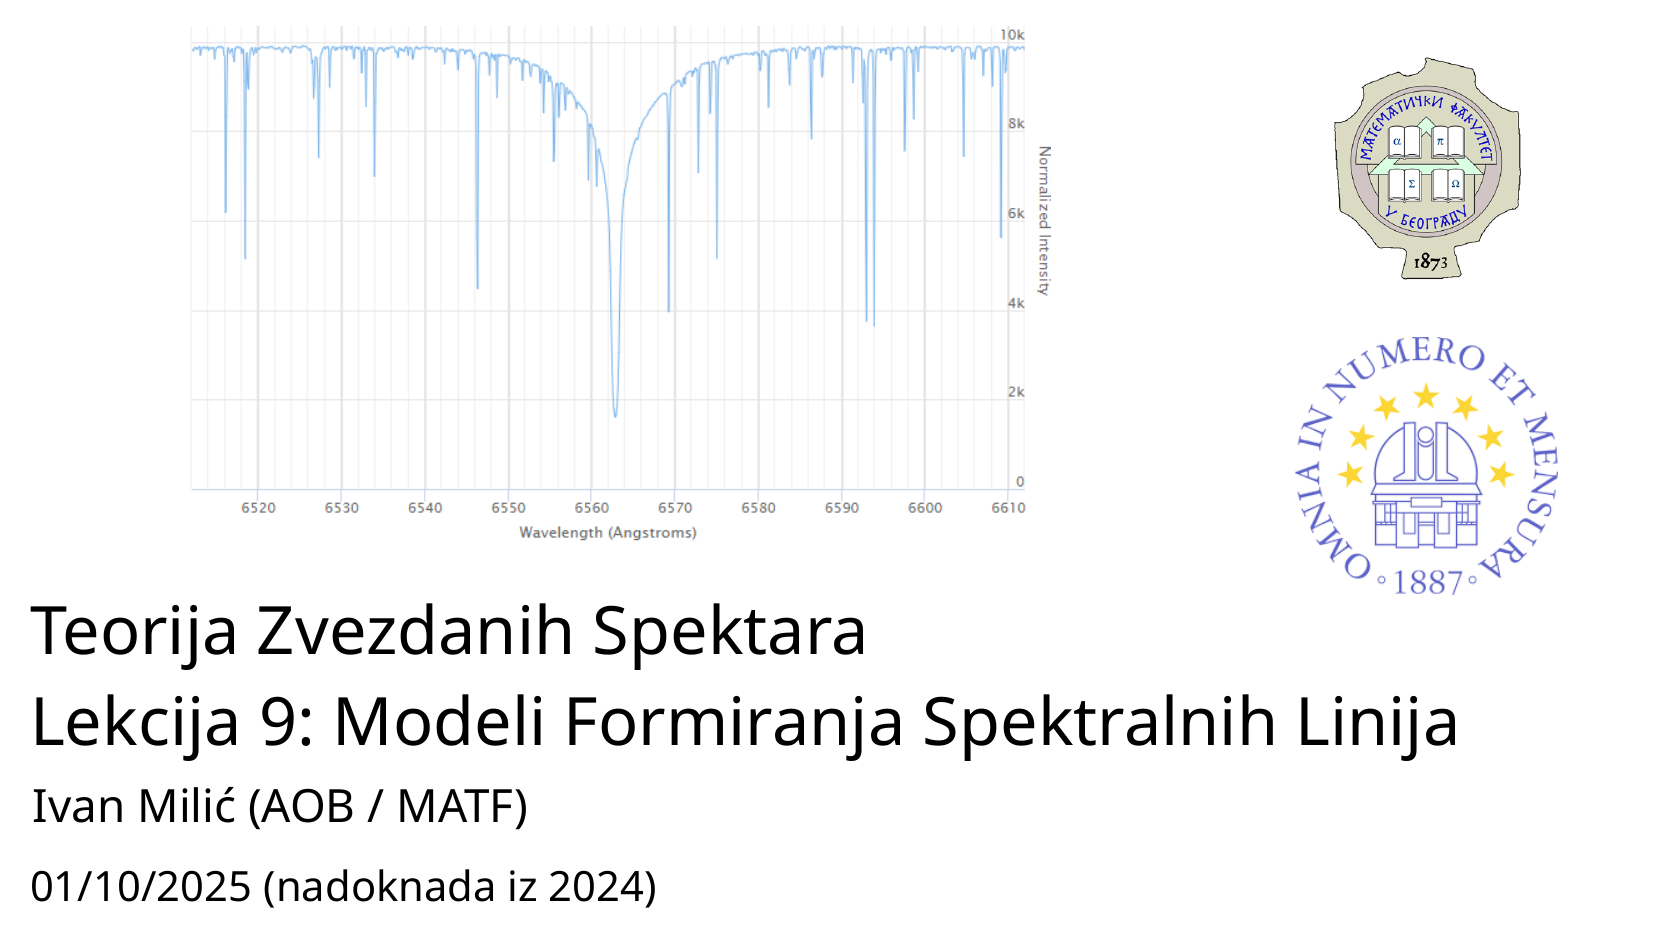

Teorija Zvezdanih Spektara
Lekcija 9: Modeli Formiranja Spektralnih Linija
Ivan Milić (AOB / MATF)
# 01/10/2025 (nadoknada iz 2024)